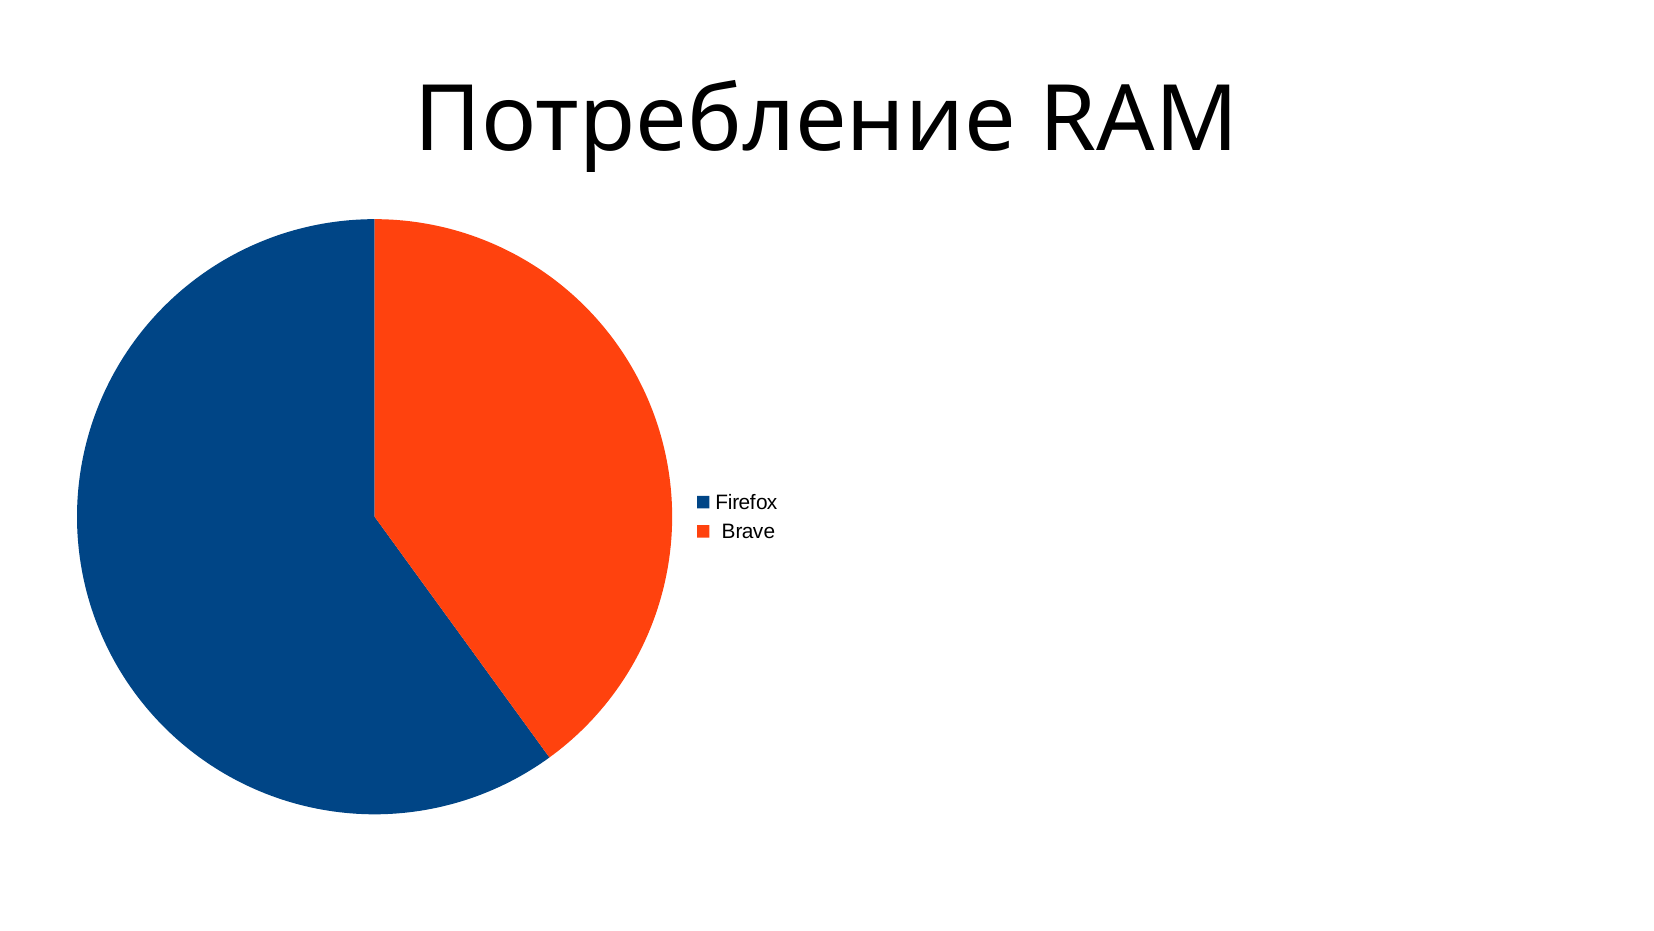

# Потребление RAM
### Chart
| Category | Столбец 1 |
|---|---|
| Firefox | 1800.0 |
| Brave | 1200.0 |